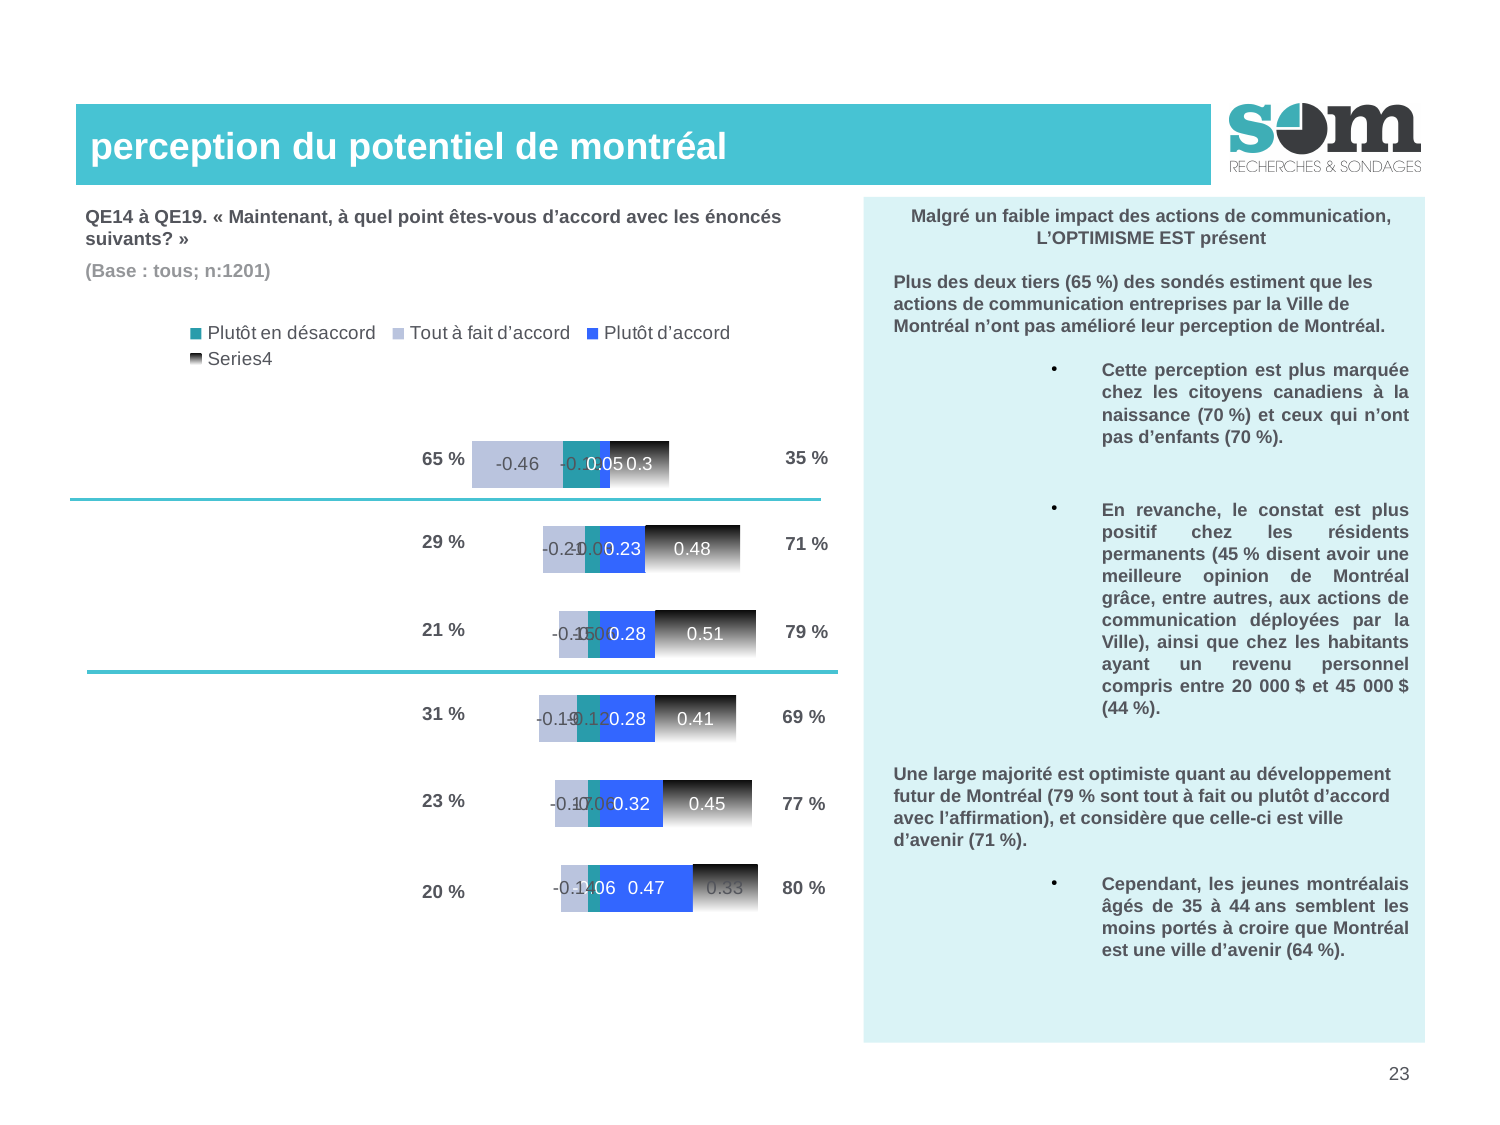

perception du potentiel de montréal
QE14 à QE19. « Maintenant, à quel point êtes-vous d’accord avec les énoncés suivants? »
(Base : tous; n:1201)
# Malgré un faible impact des actions de communication, L’OPTIMISME EST présent
Plus des deux tiers (65 %) des sondés estiment que les actions de communication entreprises par la Ville de Montréal n’ont pas amélioré leur perception de Montréal.
Cette perception est plus marquée chez les citoyens canadiens à la naissance (70 %) et ceux qui n’ont pas d’enfants (70 %).
En revanche, le constat est plus positif chez les résidents permanents (45 % disent avoir une meilleure opinion de Montréal grâce, entre autres, aux actions de communication déployées par la Ville), ainsi que chez les habitants ayant un revenu personnel compris entre 20 000 $ et 45 000 $ (44 %).
Une large majorité est optimiste quant au développement futur de Montréal (79 % sont tout à fait ou plutôt d’accord avec l’affirmation), et considère que celle-ci est ville d’avenir (71 %).
Cependant, les jeunes montréalais âgés de 35 à 44 ans semblent les moins portés à croire que Montréal est une ville d’avenir (64 %).
### Chart
| Category | Plutôt en désaccord | Tout à fait d’accord | Plutôt d’accord | |
|---|---|---|---|---|
| Dans cinq ans, se voit encore vivre à Montréal | -0.06 | -0.14 | 0.47 | 0.33 |
| Recommanderait à ses amis de vivre à Montréal | -0.06 | -0.17 | 0.32 | 0.45 |
| Veut élever ses enfants à Montréal | -0.12 | -0.19 | 0.28 | 0.41 |
| Croit que Montréal va se développer davantage dans le futur | -0.06 | -0.15 | 0.28 | 0.51 |
| Montréal est une ville d’avenir | -0.08 | -0.21 | 0.23 | 0.48 |
| Les actions de communication de la Ville ont amélioré sa perception de Montréal | -0.19 | -0.46 | 0.05 | 0.3 |35 %
65 %
29 %
71 %
21 %
79 %
31 %
69 %
23 %
77 %
80 %
20 %